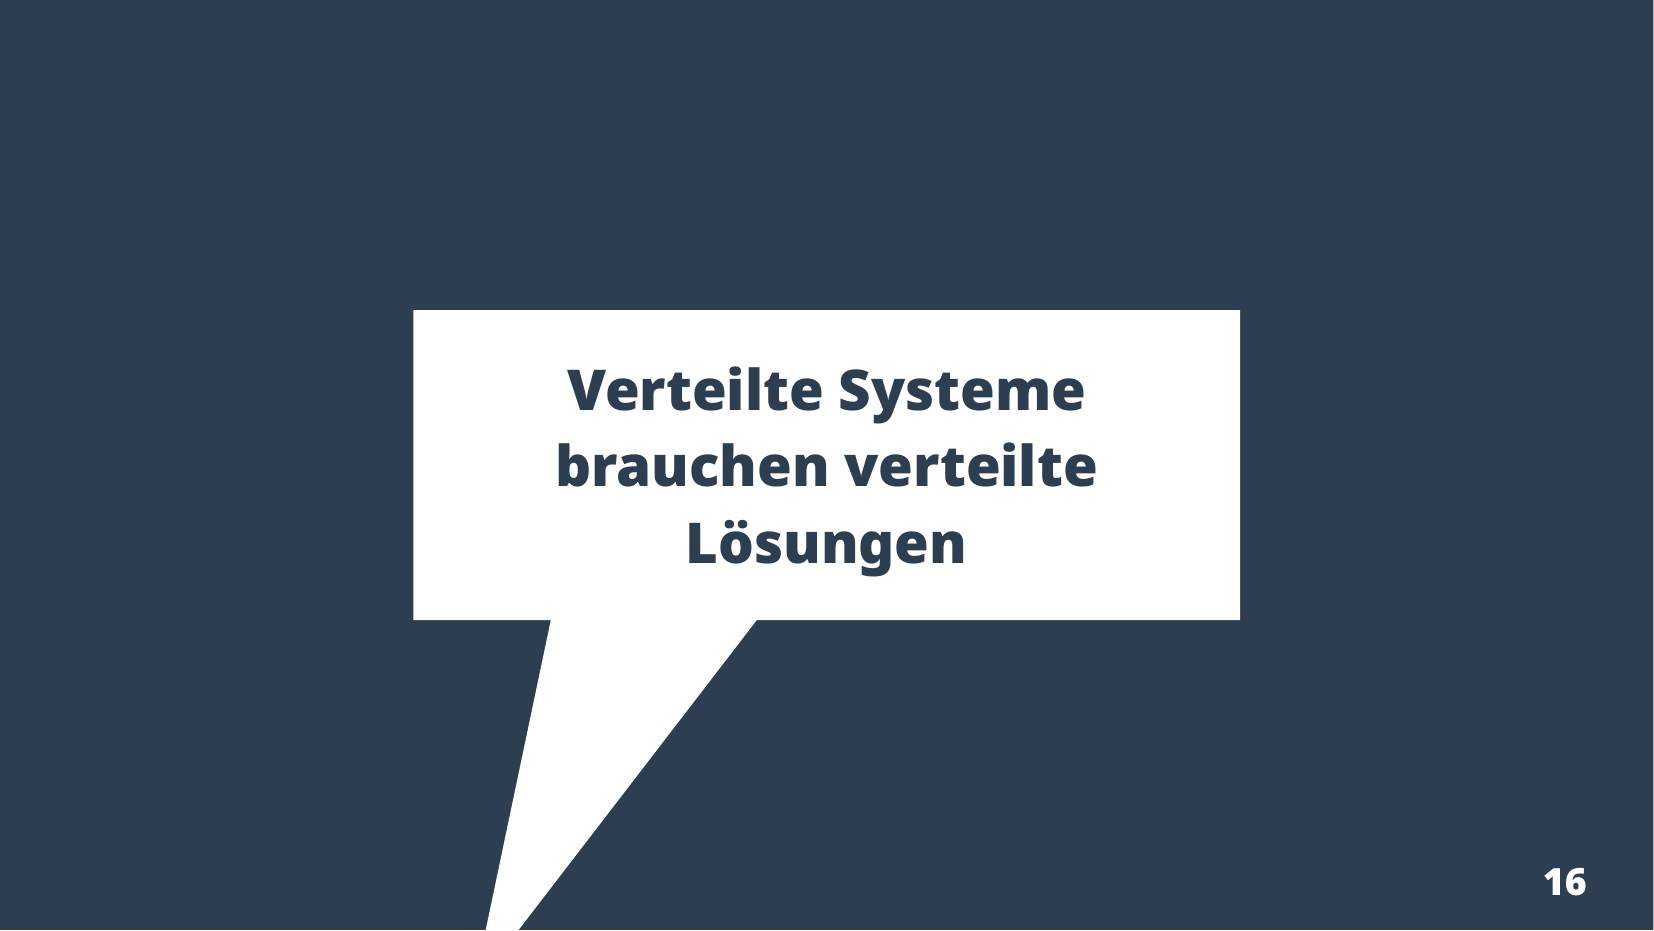

# Verteilte Systeme brauchen verteilte Lösungen
16